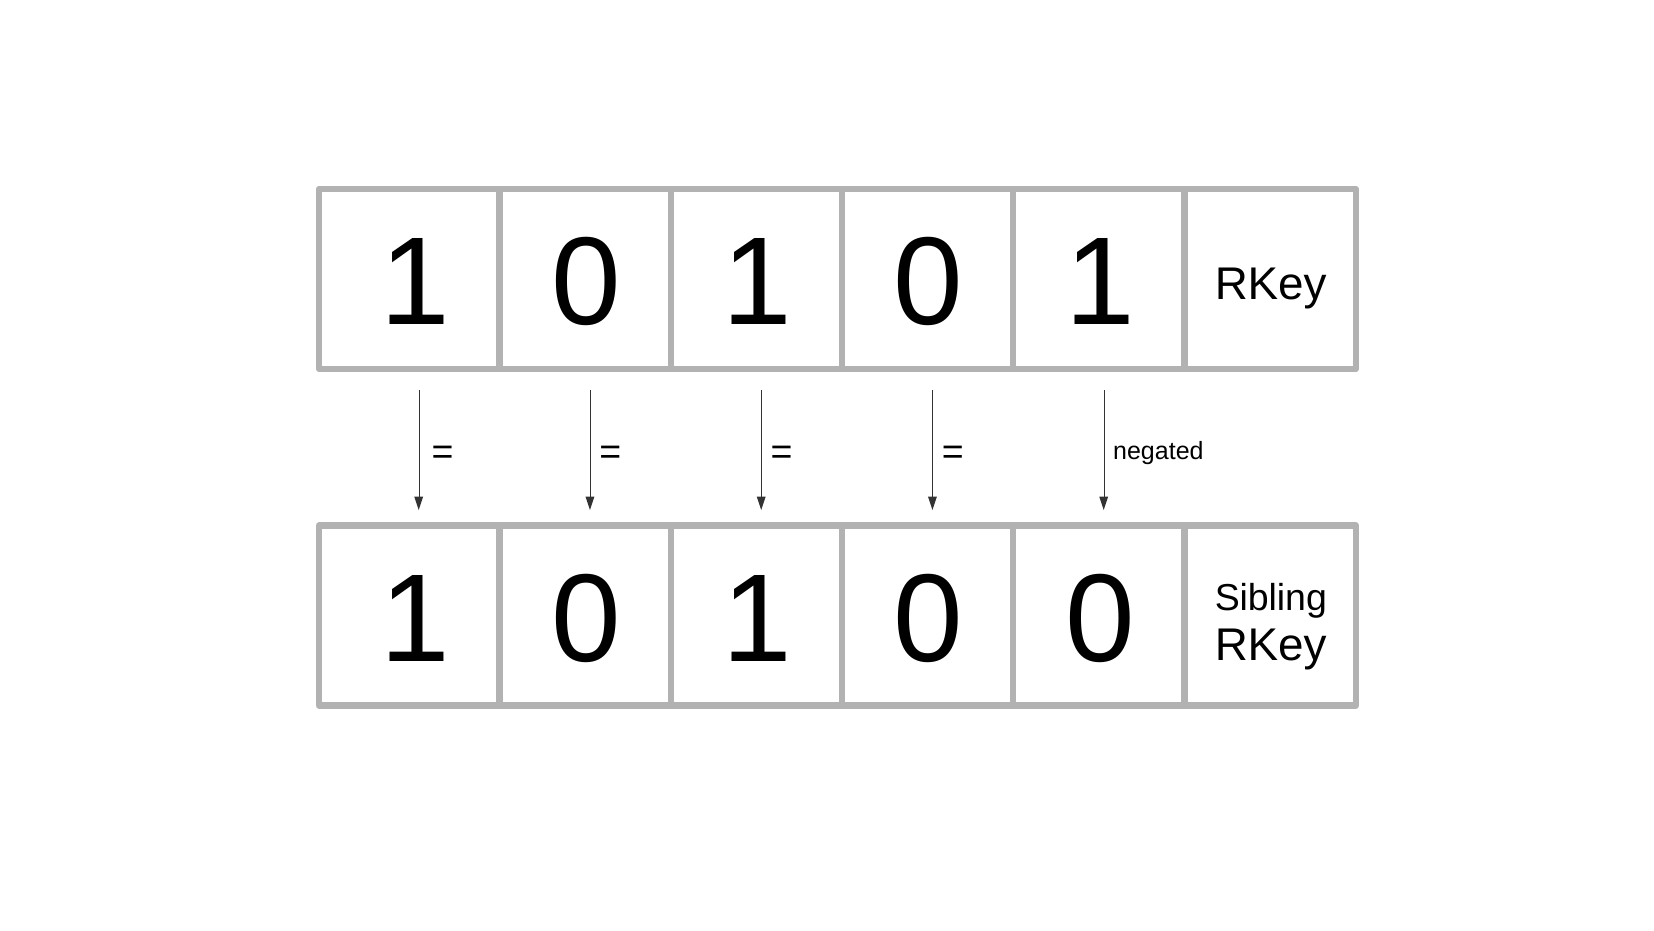

1
0
1
0
1
RKey
=
=
=
=
negated
1
0
1
0
0
Sibling
RKey